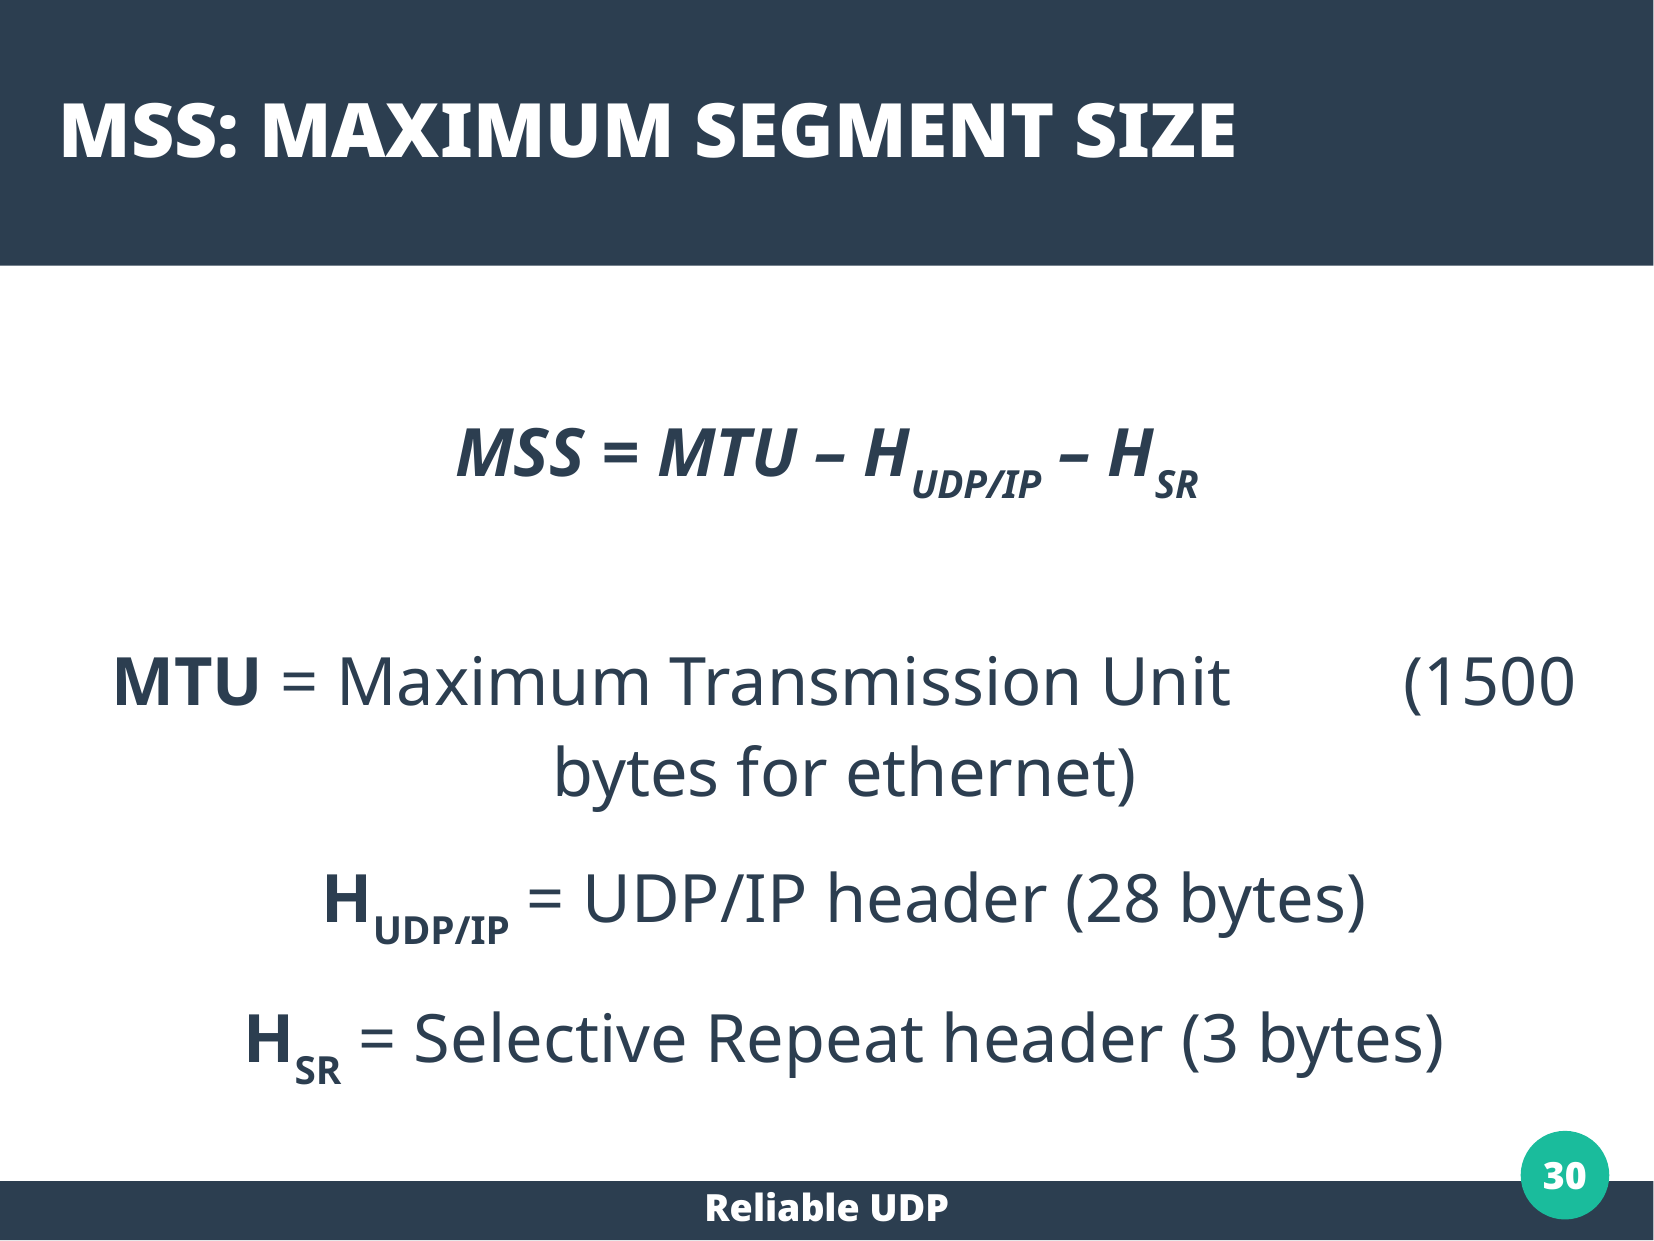

# MSS: MAXIMUM SEGMENT SIZE
MSS = MTU – HUDP/IP – HSR
MTU = Maximum Transmission Unit (1500 bytes for ethernet)
HUDP/IP = UDP/IP header (28 bytes)
HSR = Selective Repeat header (3 bytes)
30
Reliable UDP